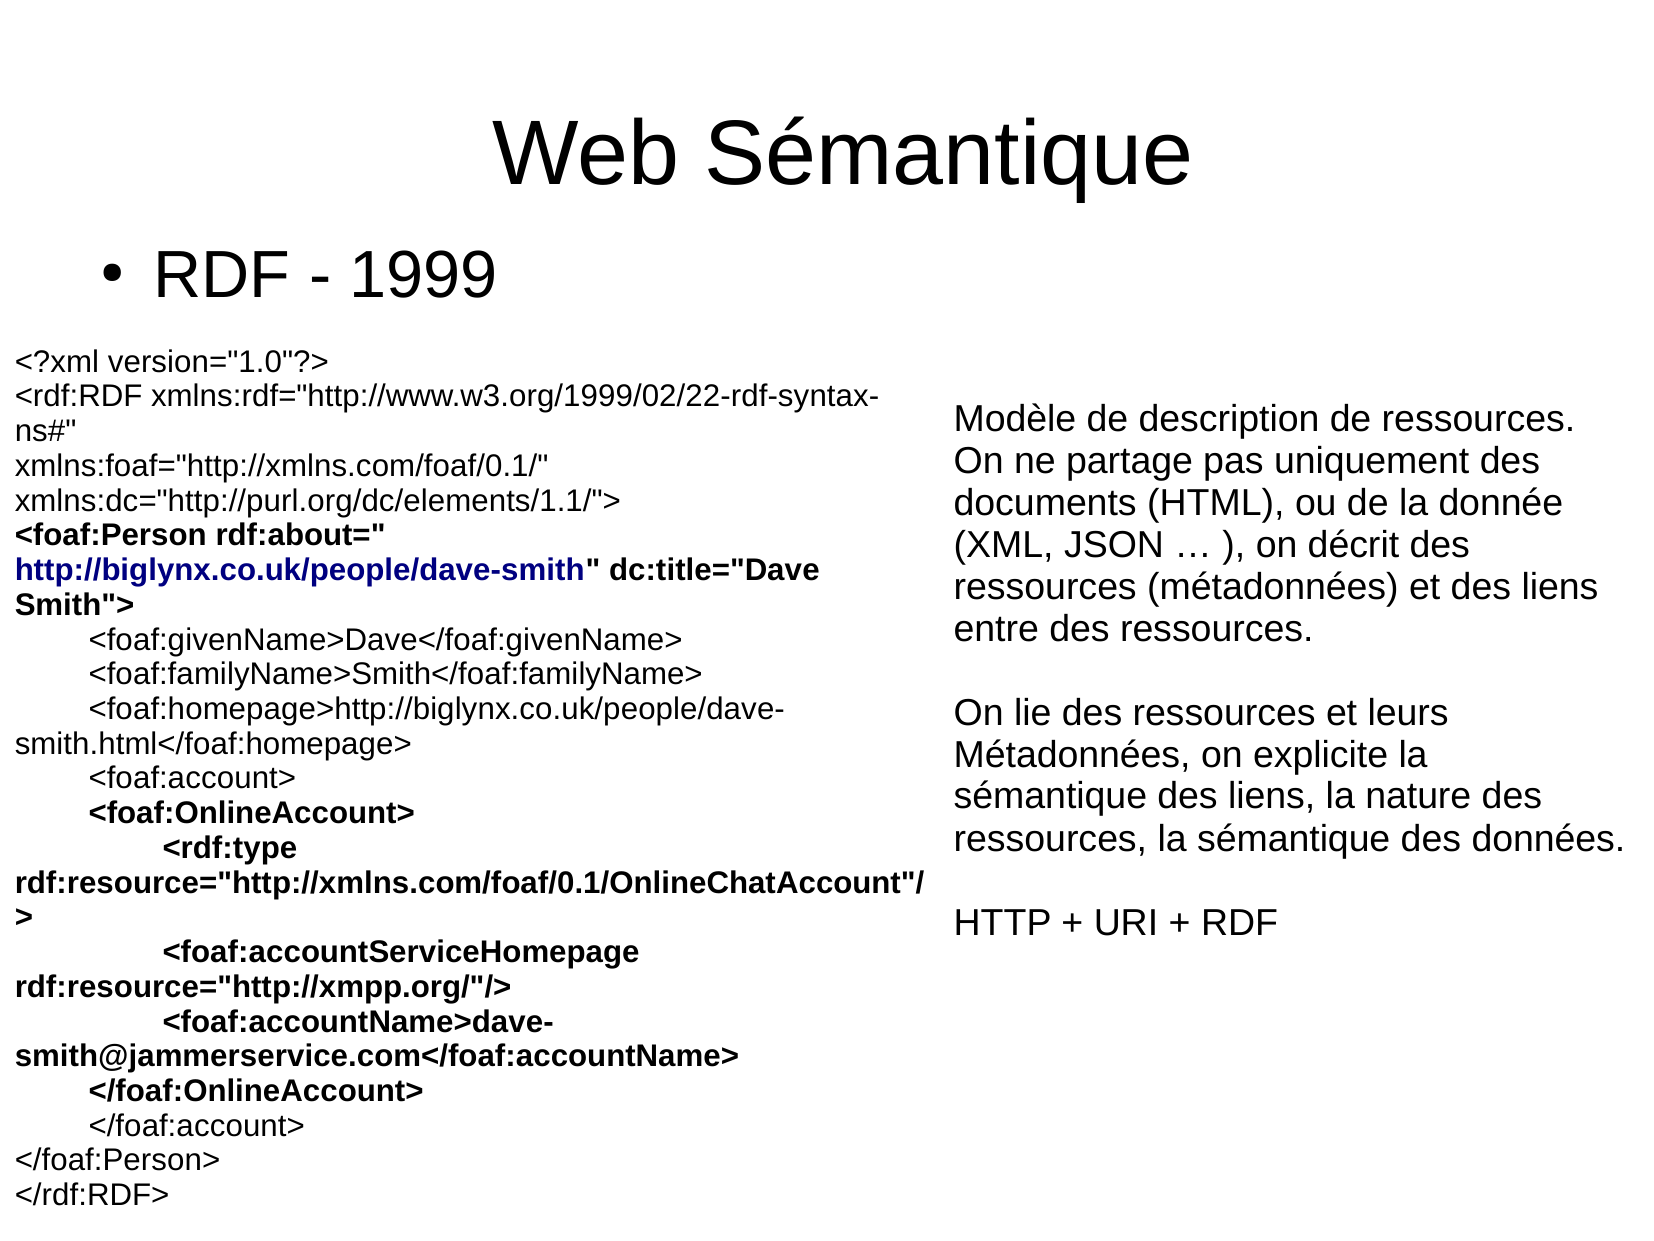

# Web Sémantique
RDF - 1999
<?xml version="1.0"?>
<rdf:RDF xmlns:rdf="http://www.w3.org/1999/02/22-rdf-syntax-ns#"
xmlns:foaf="http://xmlns.com/foaf/0.1/"
xmlns:dc="http://purl.org/dc/elements/1.1/">
<foaf:Person rdf:about="http://biglynx.co.uk/people/dave-smith" dc:title="Dave Smith">
	<foaf:givenName>Dave</foaf:givenName>
	<foaf:familyName>Smith</foaf:familyName>
	<foaf:homepage>http://biglynx.co.uk/people/dave-smith.html</foaf:homepage>
	<foaf:account>
	<foaf:OnlineAccount>
		<rdf:type rdf:resource="http://xmlns.com/foaf/0.1/OnlineChatAccount"/>
		<foaf:accountServiceHomepage rdf:resource="http://xmpp.org/"/>
		<foaf:accountName>dave-smith@jammerservice.com</foaf:accountName>
	</foaf:OnlineAccount>
	</foaf:account>
</foaf:Person>
</rdf:RDF>
Modèle de description de ressources.
On ne partage pas uniquement des
documents (HTML), ou de la donnée
(XML, JSON … ), on décrit des
ressources (métadonnées) et des liens
entre des ressources.
On lie des ressources et leurs
Métadonnées, on explicite la
sémantique des liens, la nature des
ressources, la sémantique des données.
HTTP + URI + RDF